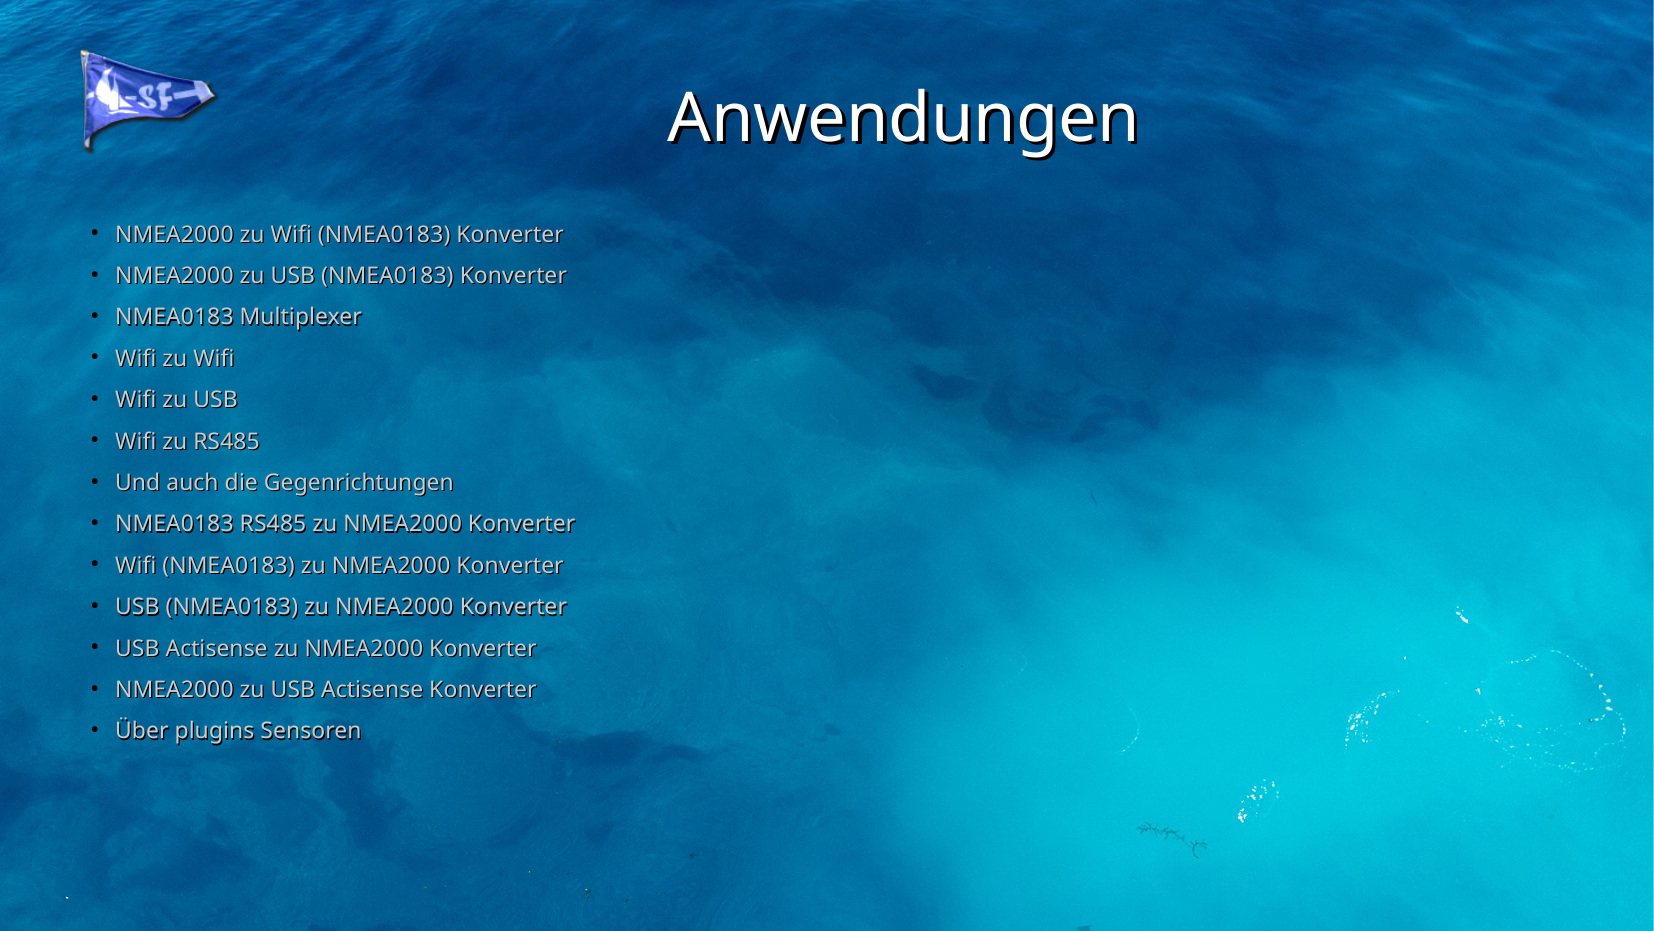

# Anwendungen
NMEA2000 zu Wifi (NMEA0183) Konverter
NMEA2000 zu USB (NMEA0183) Konverter
NMEA0183 Multiplexer
Wifi zu Wifi
Wifi zu USB
Wifi zu RS485
Und auch die Gegenrichtungen
NMEA0183 RS485 zu NMEA2000 Konverter
Wifi (NMEA0183) zu NMEA2000 Konverter
USB (NMEA0183) zu NMEA2000 Konverter
USB Actisense zu NMEA2000 Konverter
NMEA2000 zu USB Actisense Konverter
Über plugins Sensoren